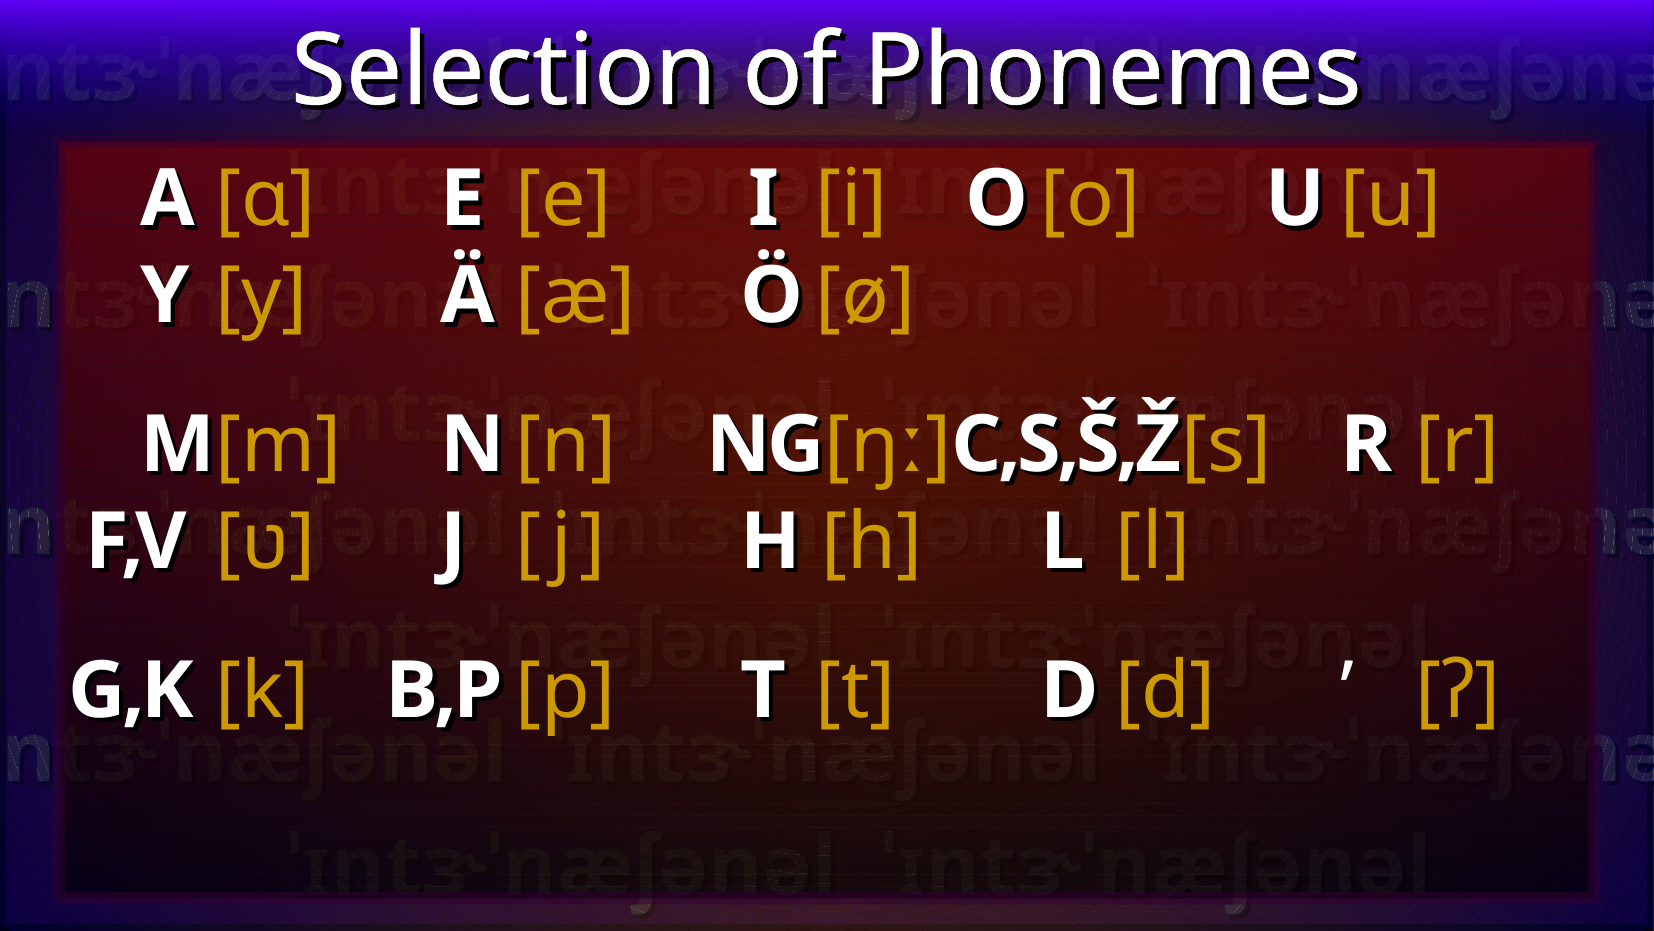

# Selection of Phonemes
	A	[ɑ]		E	[e]		 I	[i]		O	[o]		U	[u]
	Y	[y]		Ä	[æ]		Ö	[ø]
	M[m]		N	[n]	 NG[ŋː]C,S,Š,Ž[s]	R	[r]
 F,V	[ʋ]		J	[j]		H [h]		L	[l]
 G,K	[k] 	 B,P	[p]		T 	[t]		D	[d]		’	[ʔ]